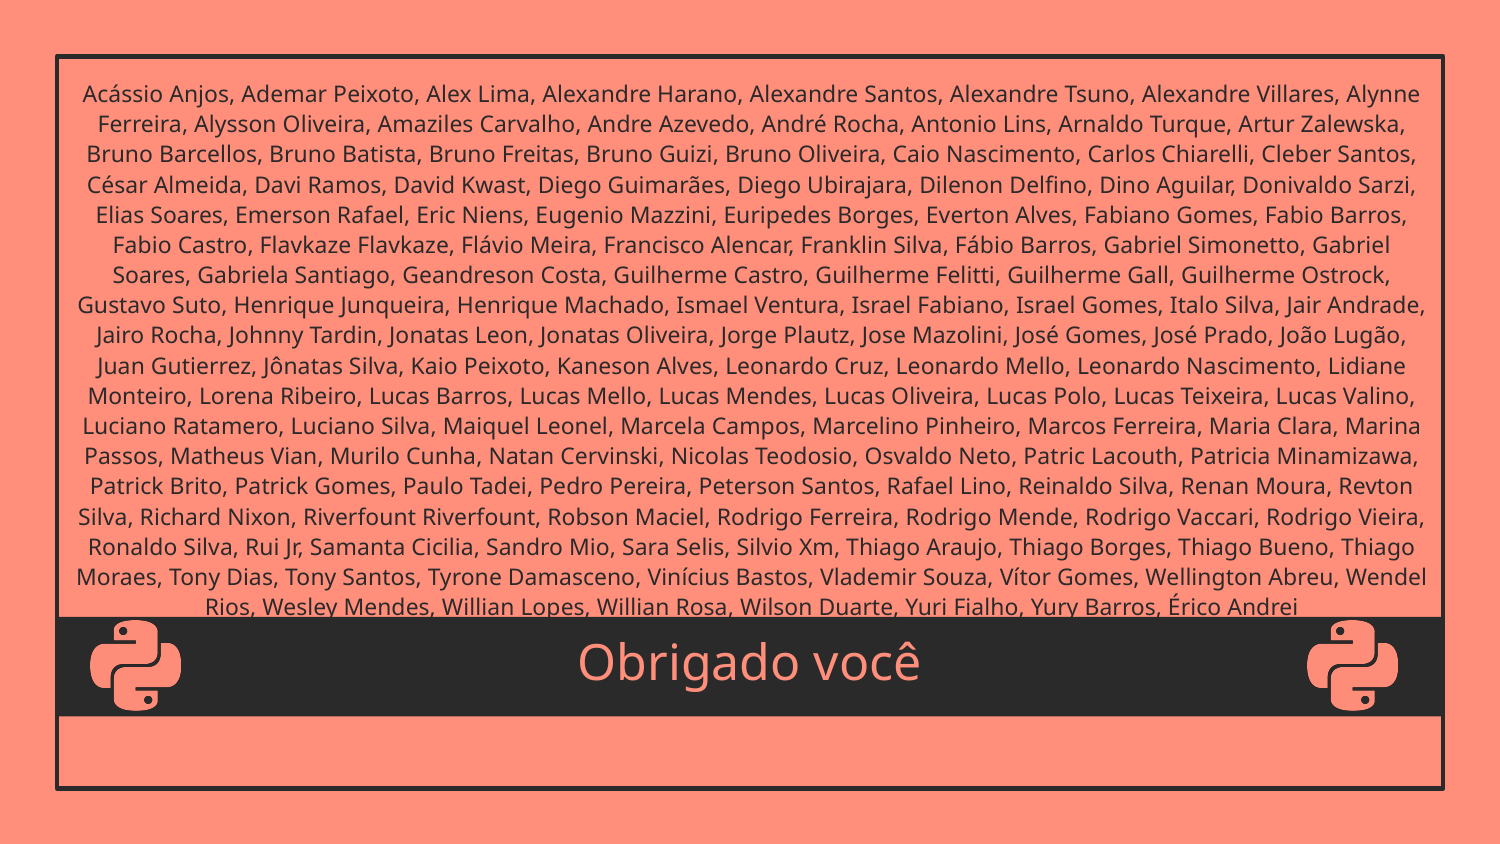

# Acássio Anjos, Ademar Peixoto, Alex Lima, Alexandre Harano, Alexandre Santos, Alexandre Tsuno, Alexandre Villares, Alynne Ferreira, Alysson Oliveira, Amaziles Carvalho, Andre Azevedo, André Rocha, Antonio Lins, Arnaldo Turque, Artur Zalewska, Bruno Barcellos, Bruno Batista, Bruno Freitas, Bruno Guizi, Bruno Oliveira, Caio Nascimento, Carlos Chiarelli, Cleber Santos, César Almeida, Davi Ramos, David Kwast, Diego Guimarães, Diego Ubirajara, Dilenon Delfino, Dino Aguilar, Donivaldo Sarzi, Elias Soares, Emerson Rafael, Eric Niens, Eugenio Mazzini, Euripedes Borges, Everton Alves, Fabiano Gomes, Fabio Barros, Fabio Castro, Flavkaze Flavkaze, Flávio Meira, Francisco Alencar, Franklin Silva, Fábio Barros, Gabriel Simonetto, Gabriel Soares, Gabriela Santiago, Geandreson Costa, Guilherme Castro, Guilherme Felitti, Guilherme Gall, Guilherme Ostrock, Gustavo Suto, Henrique Junqueira, Henrique Machado, Ismael Ventura, Israel Fabiano, Israel Gomes, Italo Silva, Jair Andrade, Jairo Rocha, Johnny Tardin, Jonatas Leon, Jonatas Oliveira, Jorge Plautz, Jose Mazolini, José Gomes, José Prado, João Lugão, Juan Gutierrez, Jônatas Silva, Kaio Peixoto, Kaneson Alves, Leonardo Cruz, Leonardo Mello, Leonardo Nascimento, Lidiane Monteiro, Lorena Ribeiro, Lucas Barros, Lucas Mello, Lucas Mendes, Lucas Oliveira, Lucas Polo, Lucas Teixeira, Lucas Valino, Luciano Ratamero, Luciano Silva, Maiquel Leonel, Marcela Campos, Marcelino Pinheiro, Marcos Ferreira, Maria Clara, Marina Passos, Matheus Vian, Murilo Cunha, Natan Cervinski, Nicolas Teodosio, Osvaldo Neto, Patric Lacouth, Patricia Minamizawa, Patrick Brito, Patrick Gomes, Paulo Tadei, Pedro Pereira, Peterson Santos, Rafael Lino, Reinaldo Silva, Renan Moura, Revton Silva, Richard Nixon, Riverfount Riverfount, Robson Maciel, Rodrigo Ferreira, Rodrigo Mende, Rodrigo Vaccari, Rodrigo Vieira, Ronaldo Silva, Rui Jr, Samanta Cicilia, Sandro Mio, Sara Selis, Silvio Xm, Thiago Araujo, Thiago Borges, Thiago Bueno, Thiago Moraes, Tony Dias, Tony Santos, Tyrone Damasceno, Vinícius Bastos, Vlademir Souza, Vítor Gomes, Wellington Abreu, Wendel Rios, Wesley Mendes, Willian Lopes, Willian Rosa, Wilson Duarte, Yuri Fialho, Yury Barros, Érico Andrei
Obrigado você